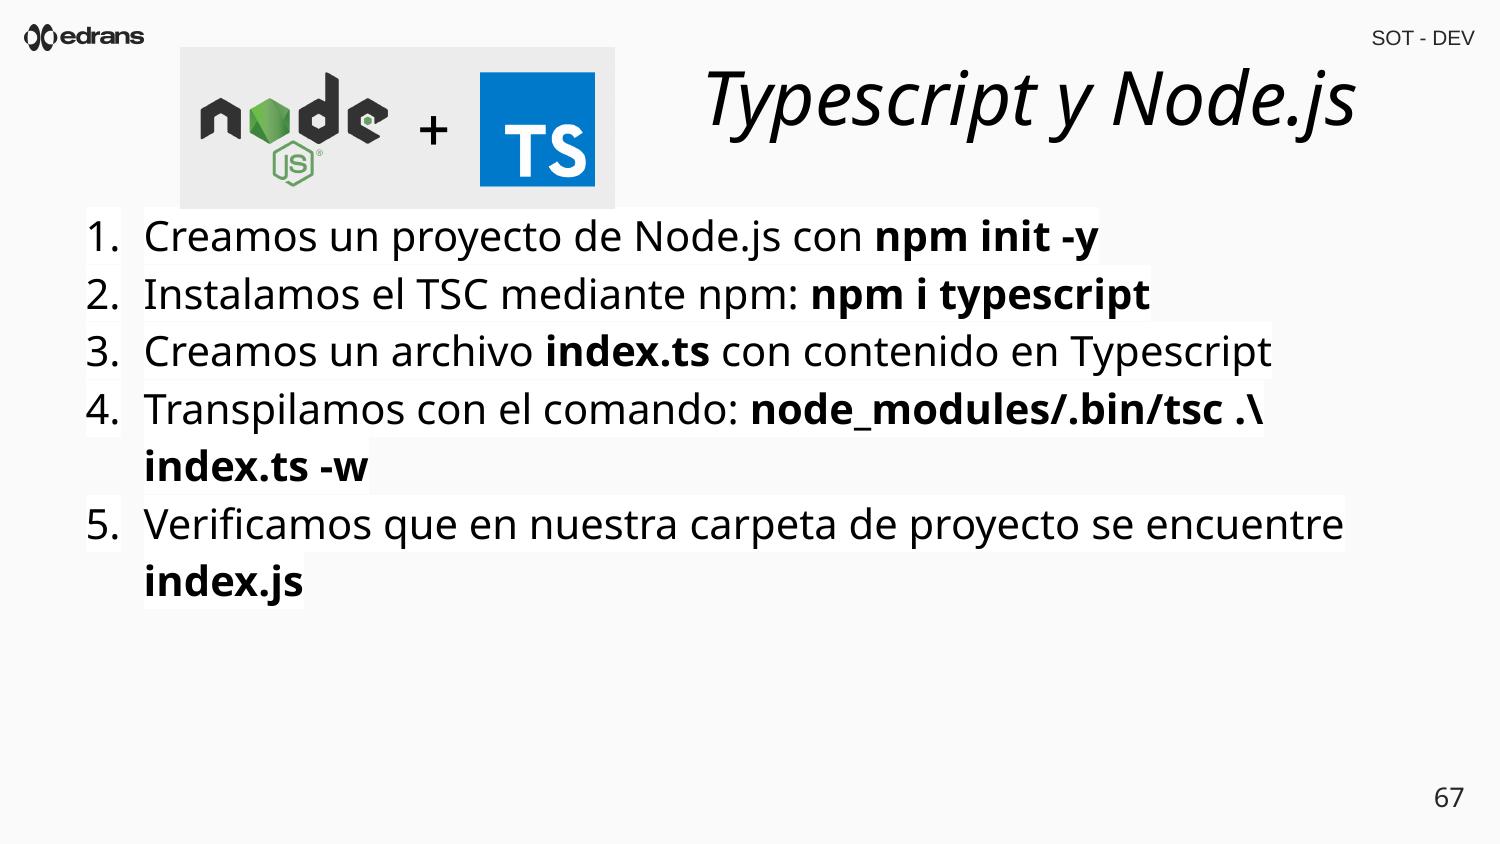

SOT - DEV
Typescript y Node.js
Creamos un proyecto de Node.js con npm init -y
Instalamos el TSC mediante npm: npm i typescript
Creamos un archivo index.ts con contenido en Typescript
Transpilamos con el comando: node_modules/.bin/tsc .\index.ts -w
Verificamos que en nuestra carpeta de proyecto se encuentre index.js